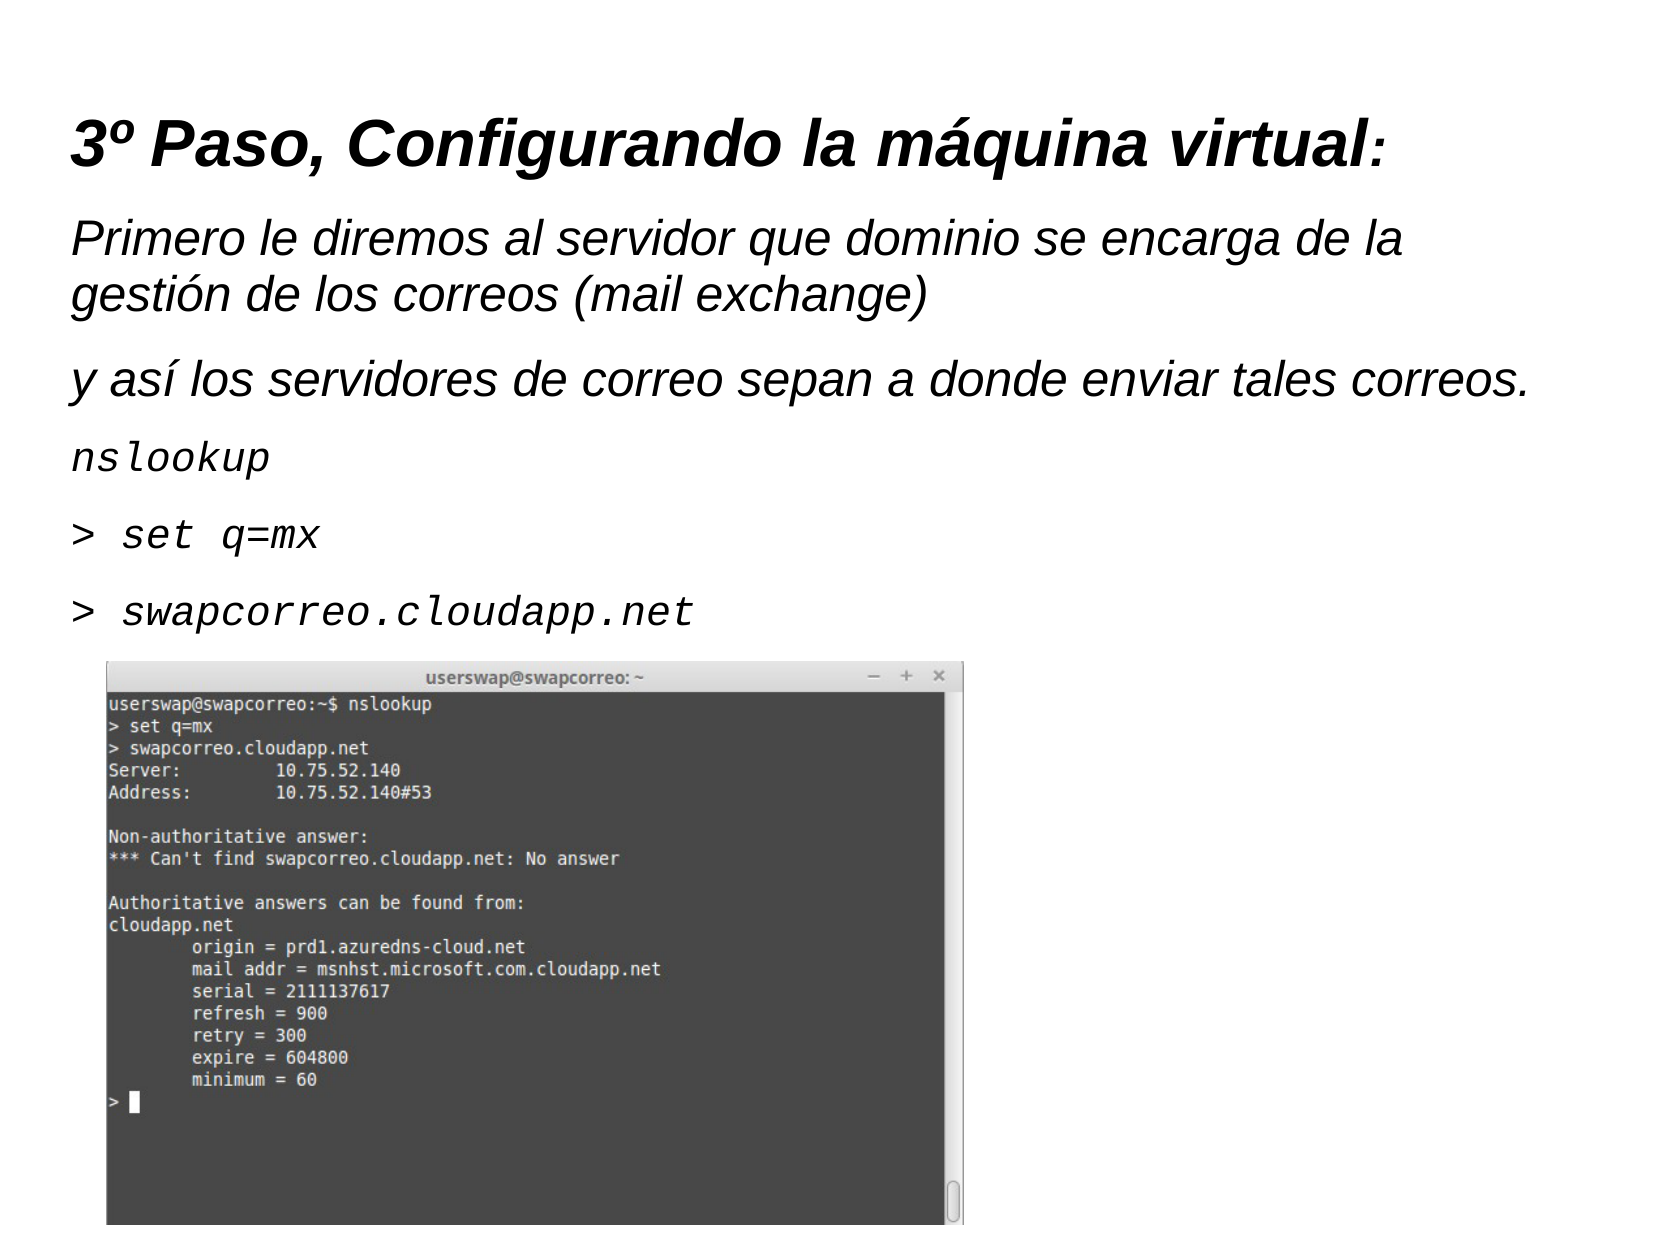

# 3º Paso, Configurando la máquina virtual:
Primero le diremos al servidor que dominio se encarga de la gestión de los correos (mail exchange)
y así los servidores de correo sepan a donde enviar tales correos.
nslookup
> set q=mx
> swapcorreo.cloudapp.net